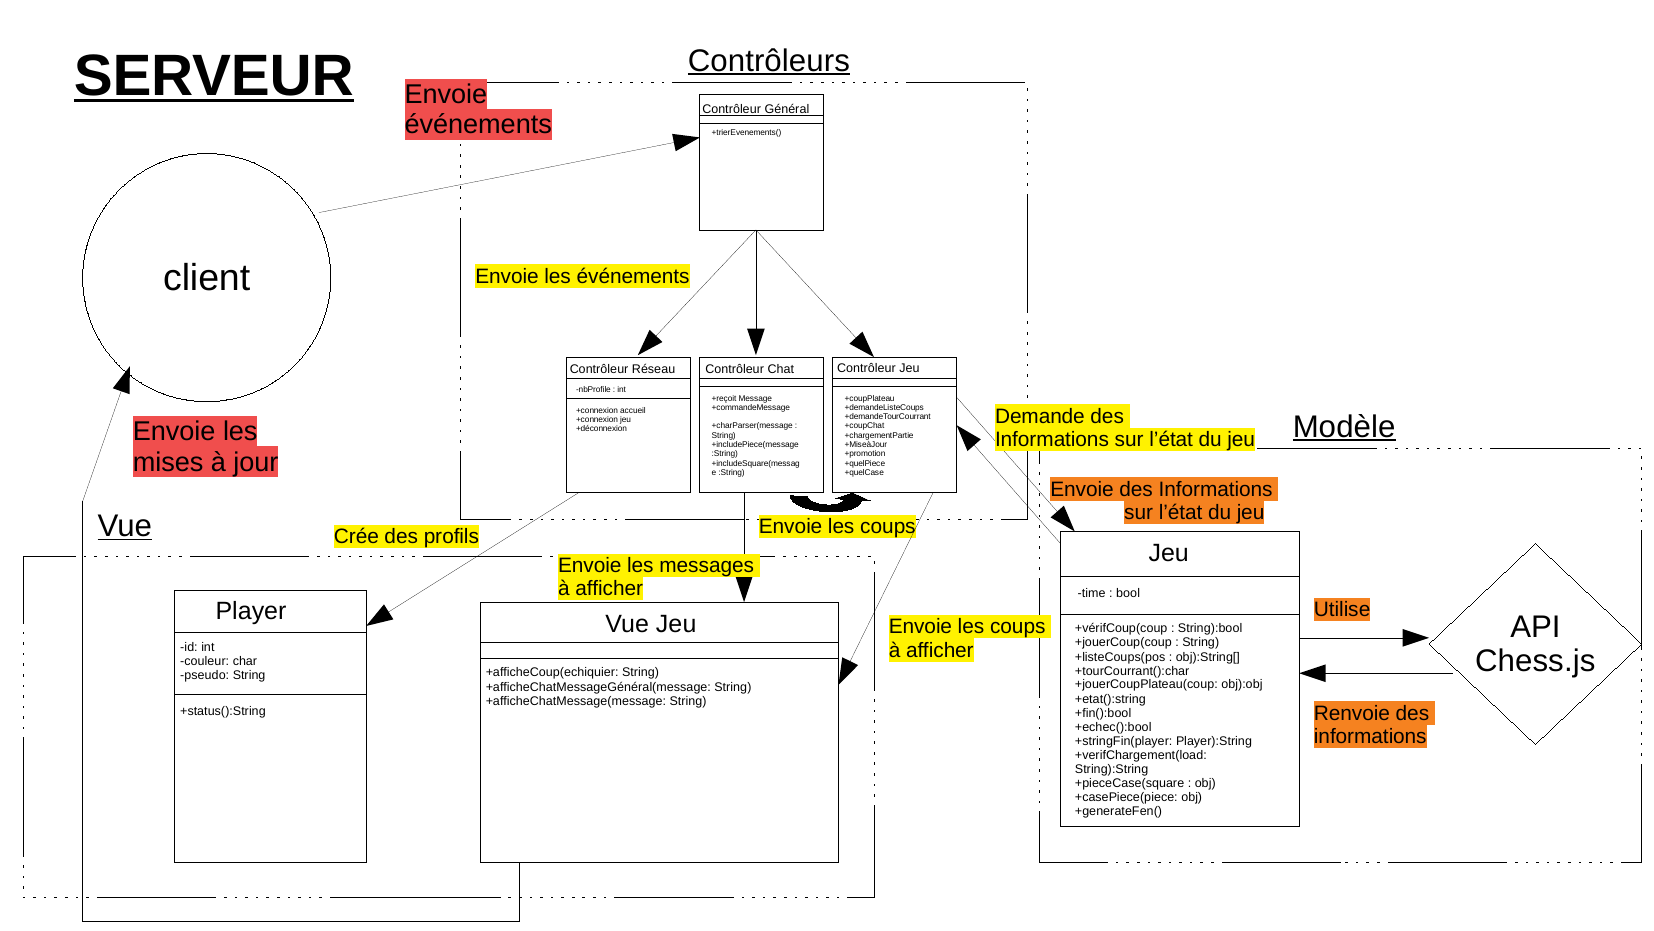

SERVEUR
Contrôleurs
Envoie événements
Contrôleur Général
+trierEvenements()
client
Envoie les événements
Contrôleur Jeu
Contrôleur Réseau
Contrôleur Chat
-nbProfile : int
+reçoit Message
+commandeMessage
+charParser(message :String)
+includePiece(message :String)
+includeSquare(message :String)
+coupPlateau
+demandeListeCoups
+demandeTourCourrant
+coupChat
+chargementPartie
+MiseàJour
+promotion
+quelPiece
+quelCase
Demande des
Informations sur l’état du jeu
+connexion accueil
+connexion jeu
+déconnexion
Modèle
Envoie les mises à jour
Envoie des Informations
	sur l’état du jeu
Vue
Envoie les coups
Crée des profils
Jeu
API
Chess.js
Envoie les messages
à afficher
-time : bool
Player
Utilise
Vue Jeu
Envoie les coups
à afficher
+vérifCoup(coup : String):bool
+jouerCoup(coup : String)
+listeCoups(pos : obj):String[]
+tourCourrant():char
+jouerCoupPlateau(coup: obj):obj
+etat():string
+fin():bool
+echec():bool
+stringFin(player: Player):String
+verifChargement(load: String):String
+pieceCase(square : obj)
+casePiece(piece: obj)
+generateFen()
-id: int
-couleur: char
-pseudo: String
+afficheCoup(echiquier: String)
+afficheChatMessageGénéral(message: String)
+afficheChatMessage(message: String)
Renvoie des
informations
+status():String